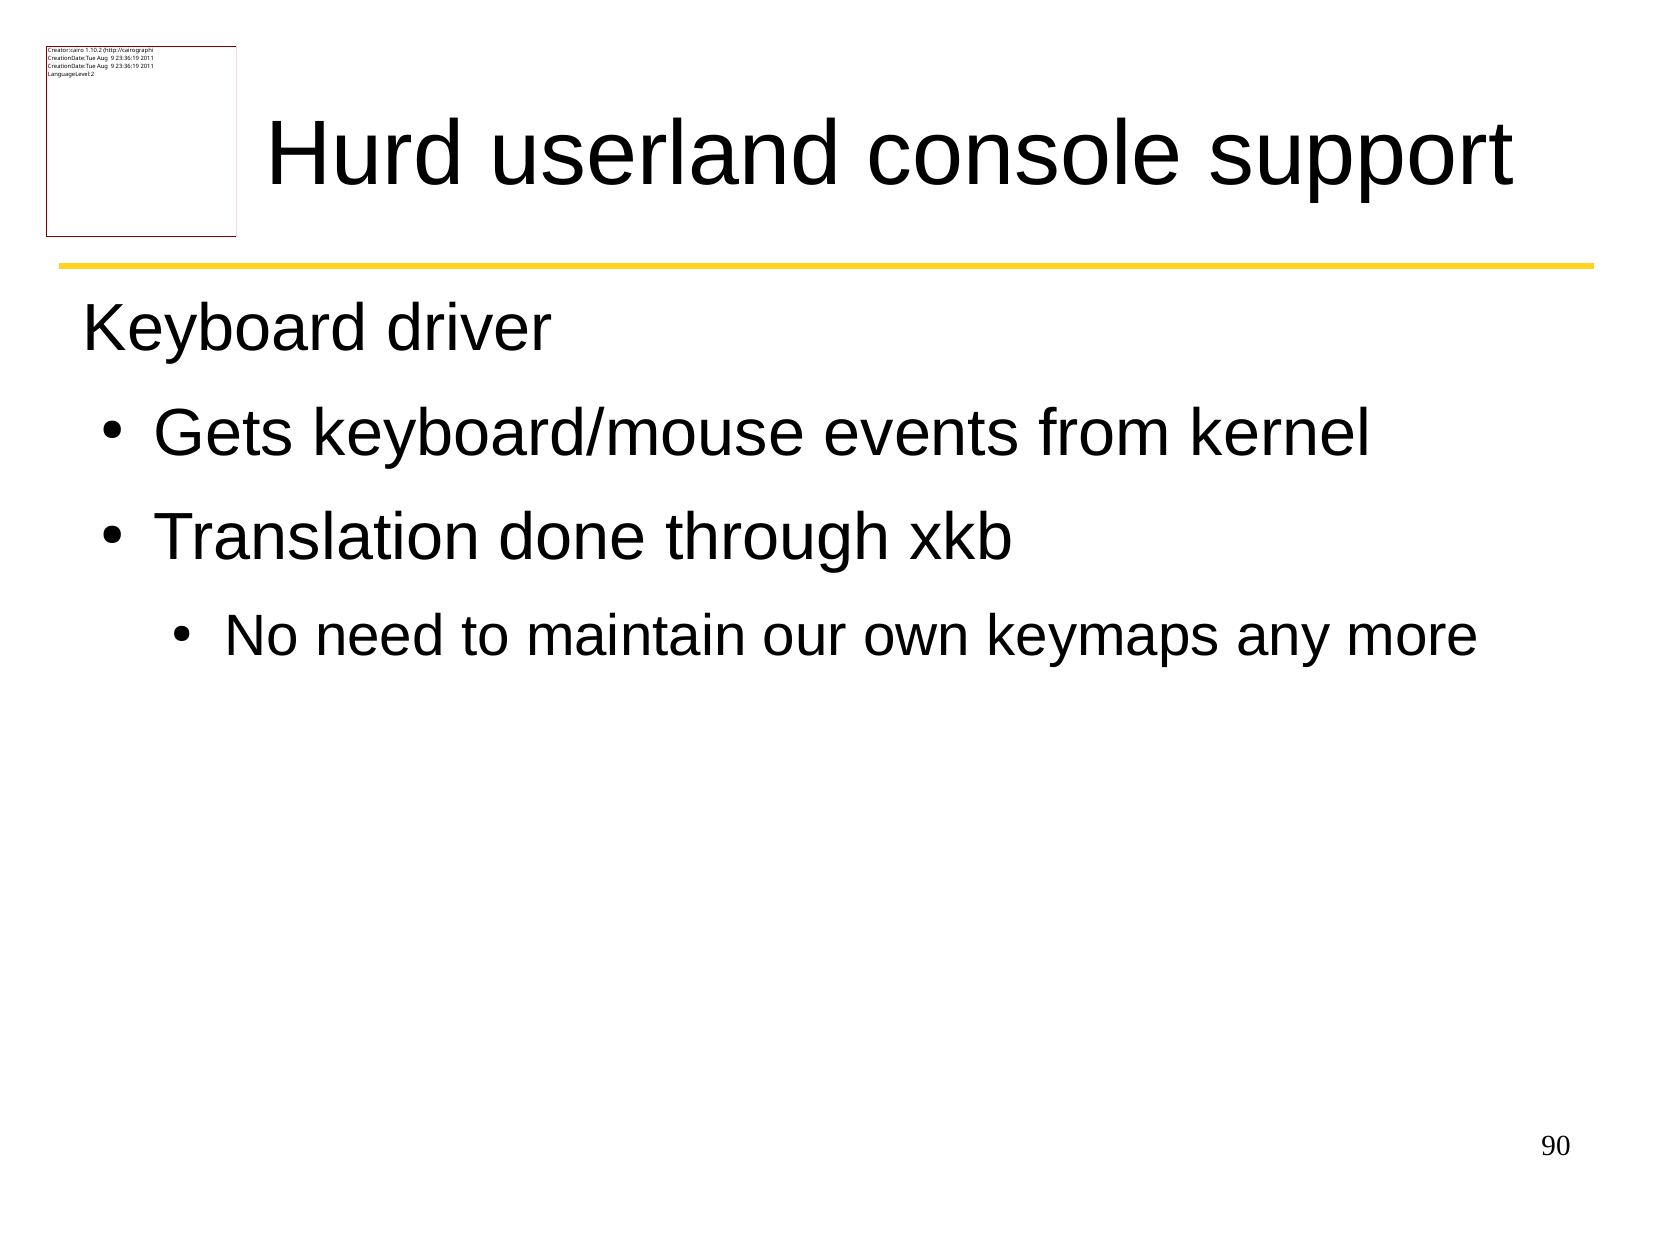

# Hurd userland console support
Keyboard driver
Gets keyboard/mouse events from kernel
Translation done through xkb
No need to maintain our own keymaps any more
90